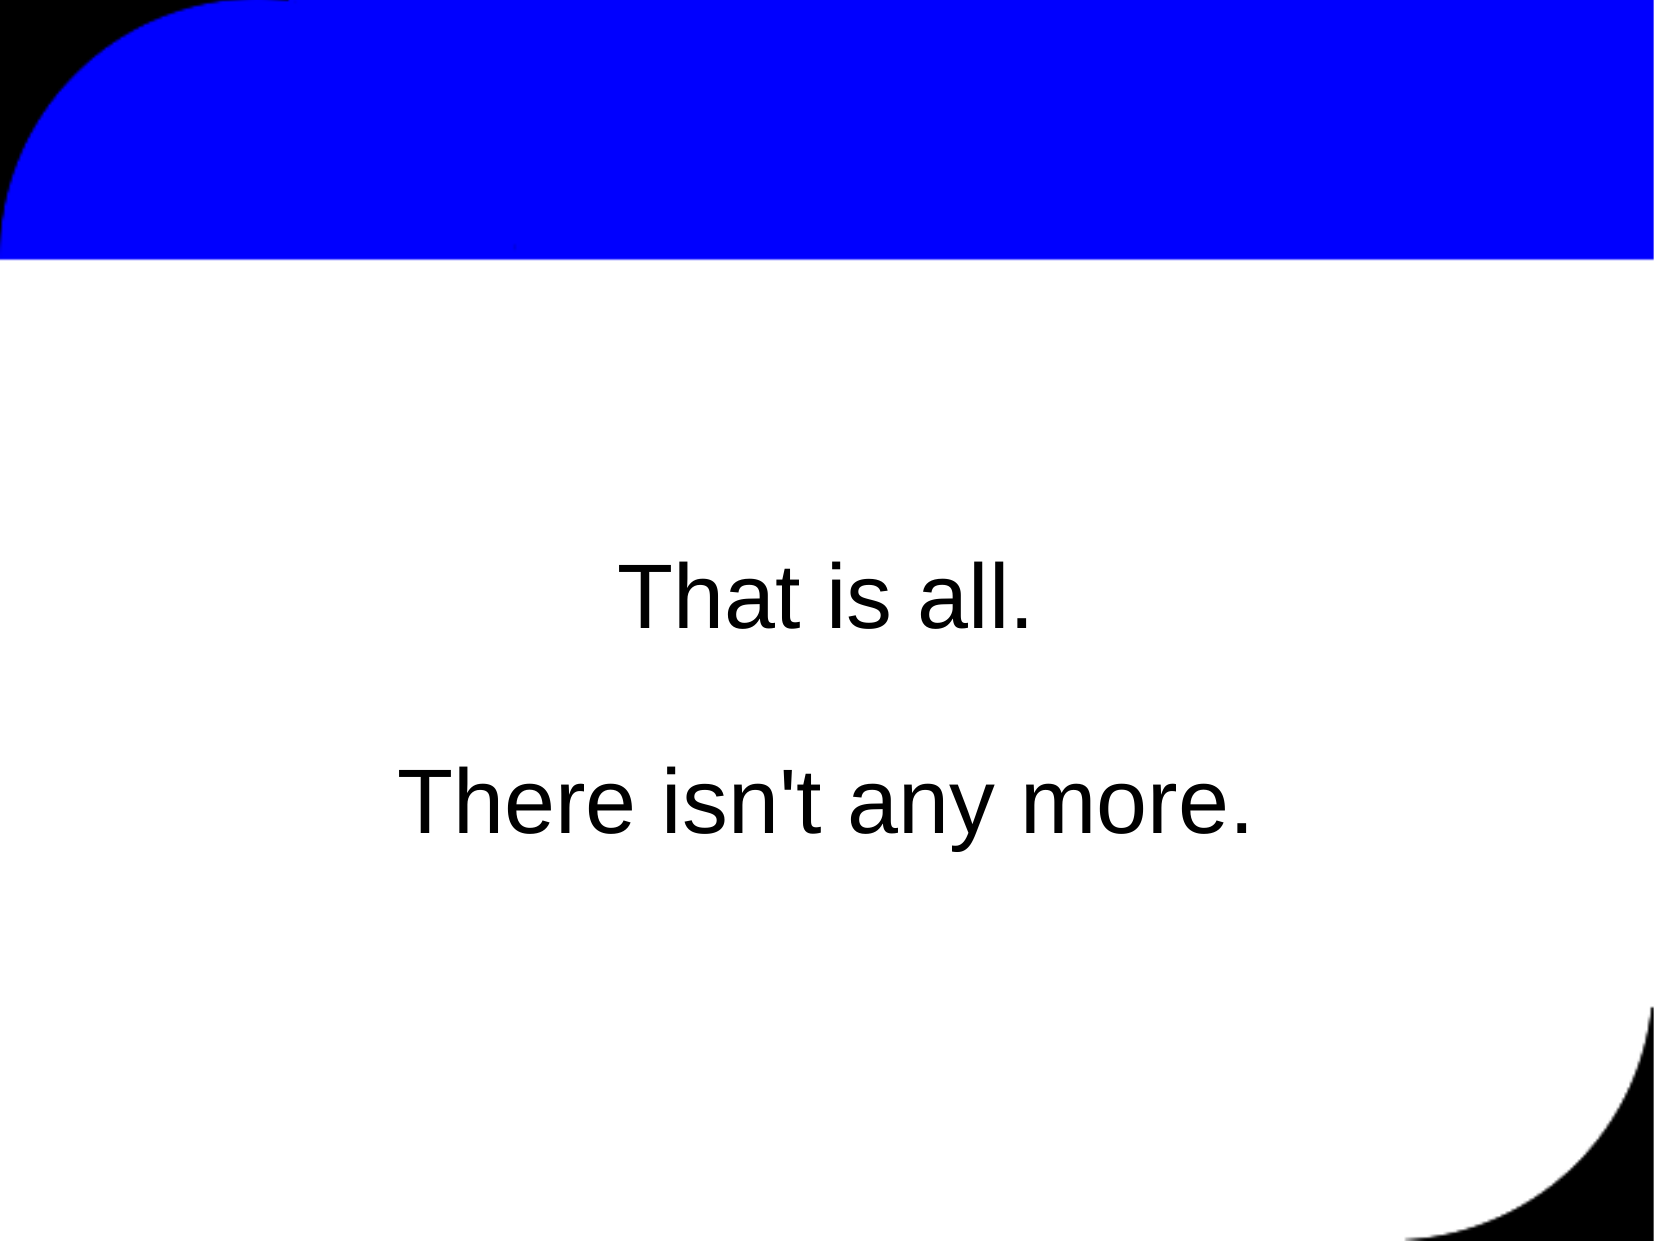

# That is all.
There isn't any more.